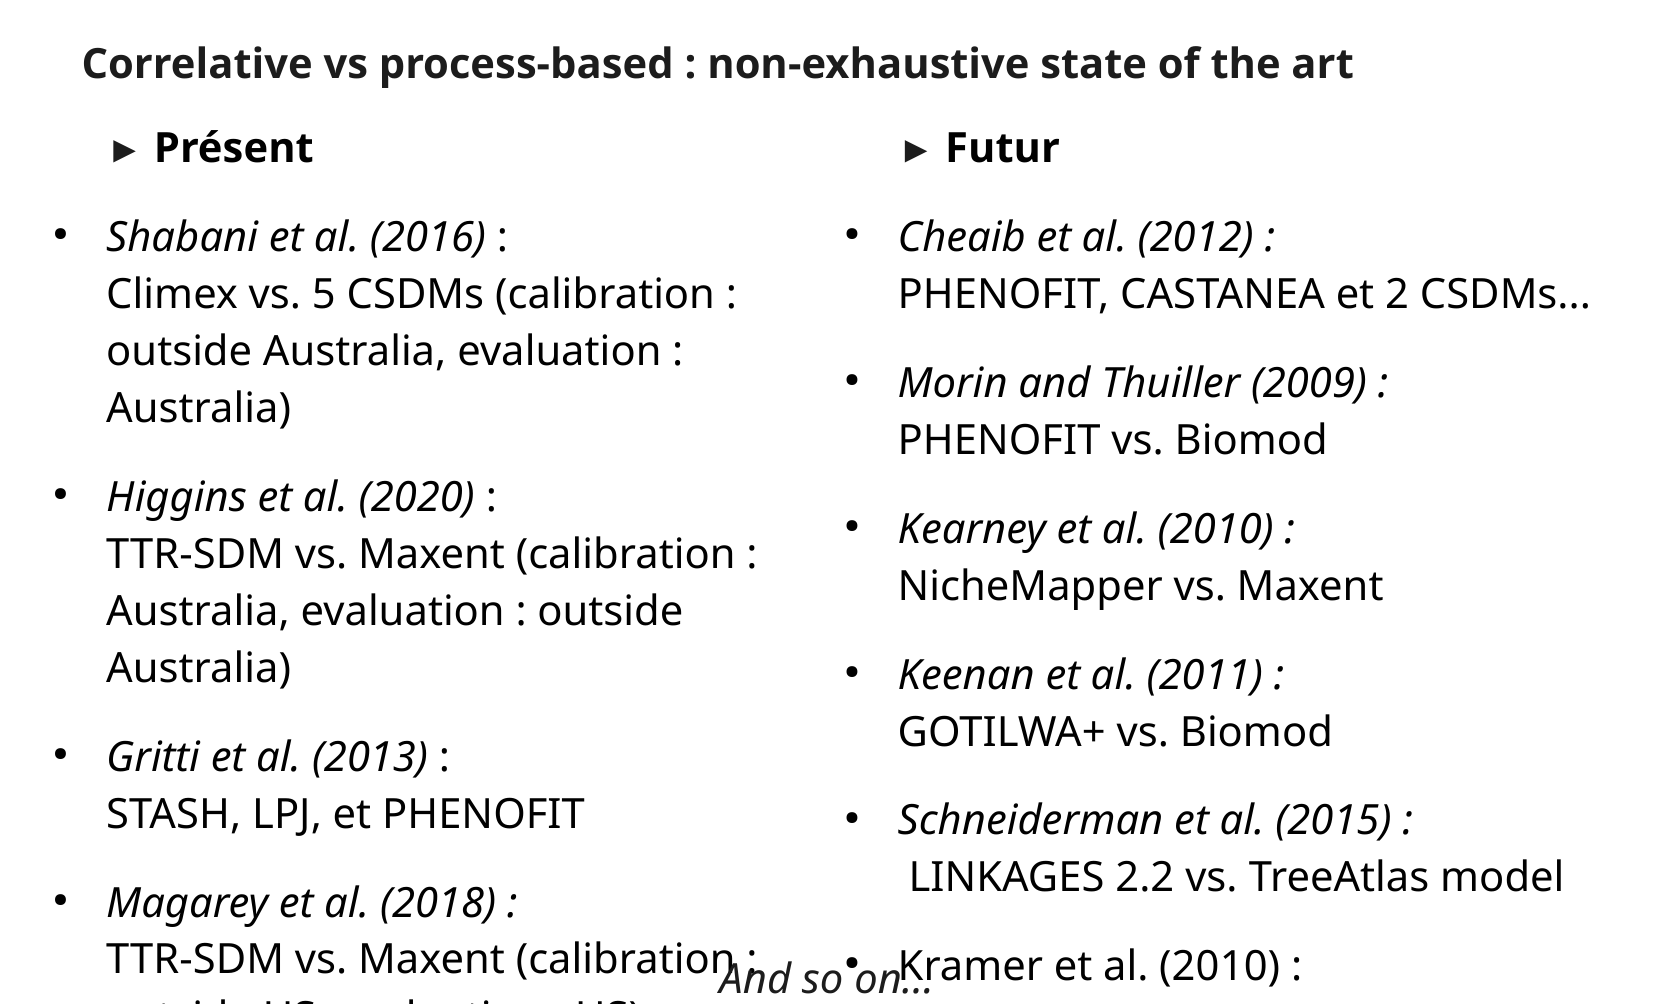

Correlative vs process-based : non-exhaustive state of the art
# ► Présent
Shabani et al. (2016) :
Climex vs. 5 CSDMs (calibration : outside Australia, evaluation : Australia)
Higgins et al. (2020) :
TTR-SDM vs. Maxent (calibration : Australia, evaluation : outside Australia)
Gritti et al. (2013) :
STASH, LPJ, et PHENOFIT
Magarey et al. (2018) :
TTR-SDM vs. Maxent (calibration : outside US, evaluation : US)
► Futur
Cheaib et al. (2012) :
PHENOFIT, CASTANEA et 2 CSDMs...
Morin and Thuiller (2009) :
PHENOFIT vs. Biomod
Kearney et al. (2010) :
NicheMapper vs. Maxent
Keenan et al. (2011) :
GOTILWA+ vs. Biomod
Schneiderman et al. (2015) :
 LINKAGES 2.2 vs. TreeAtlas model
Kramer et al. (2010) :
LPJ-GUESS vs. Biomod
And so on...